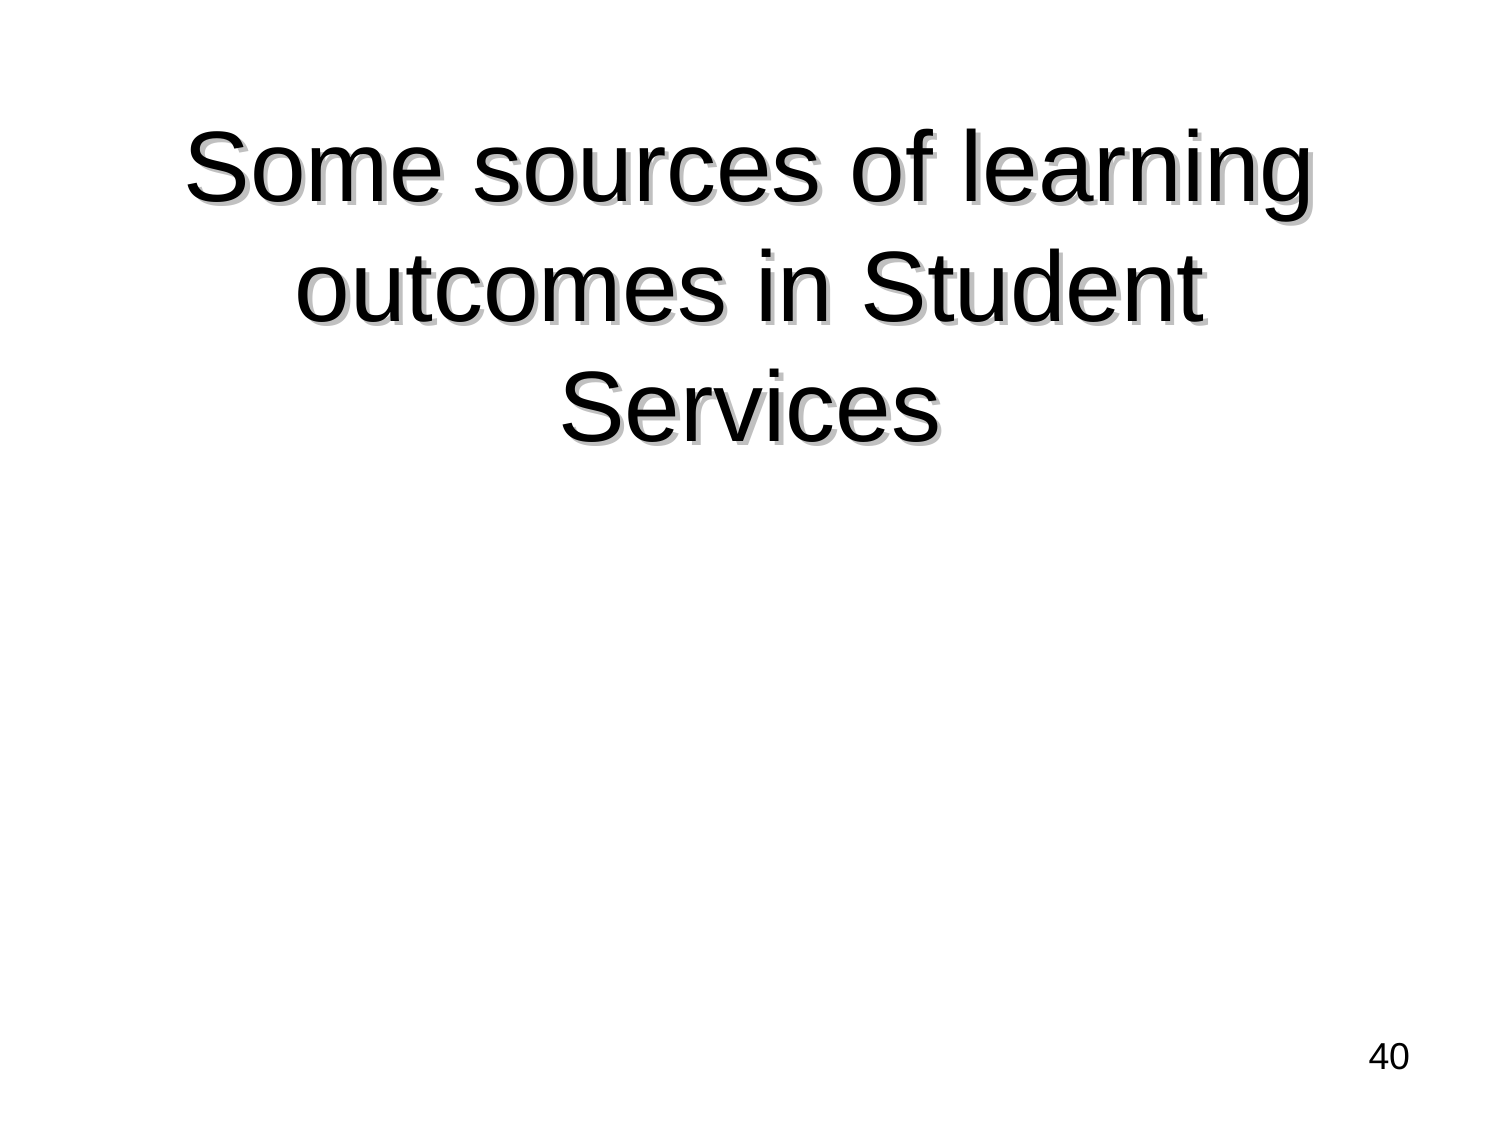

# Some sources of learning outcomes in Student Services
40